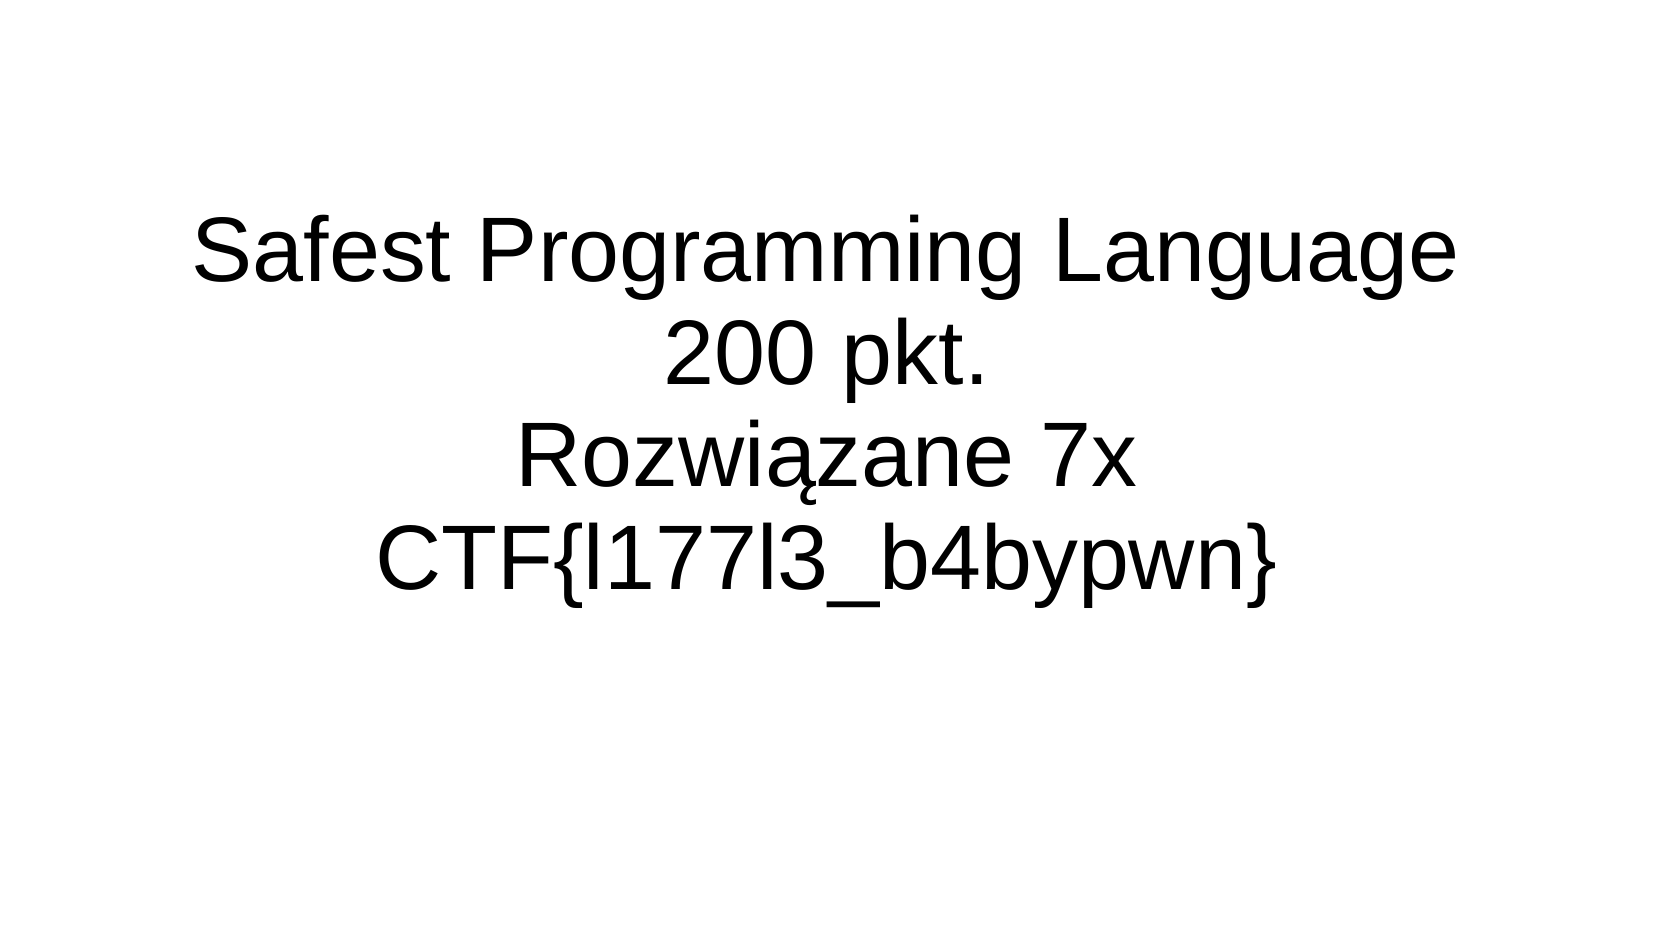

# Safest Programming Language
200 pkt.
Rozwiązane 7x
CTF{l177l3_b4bypwn}